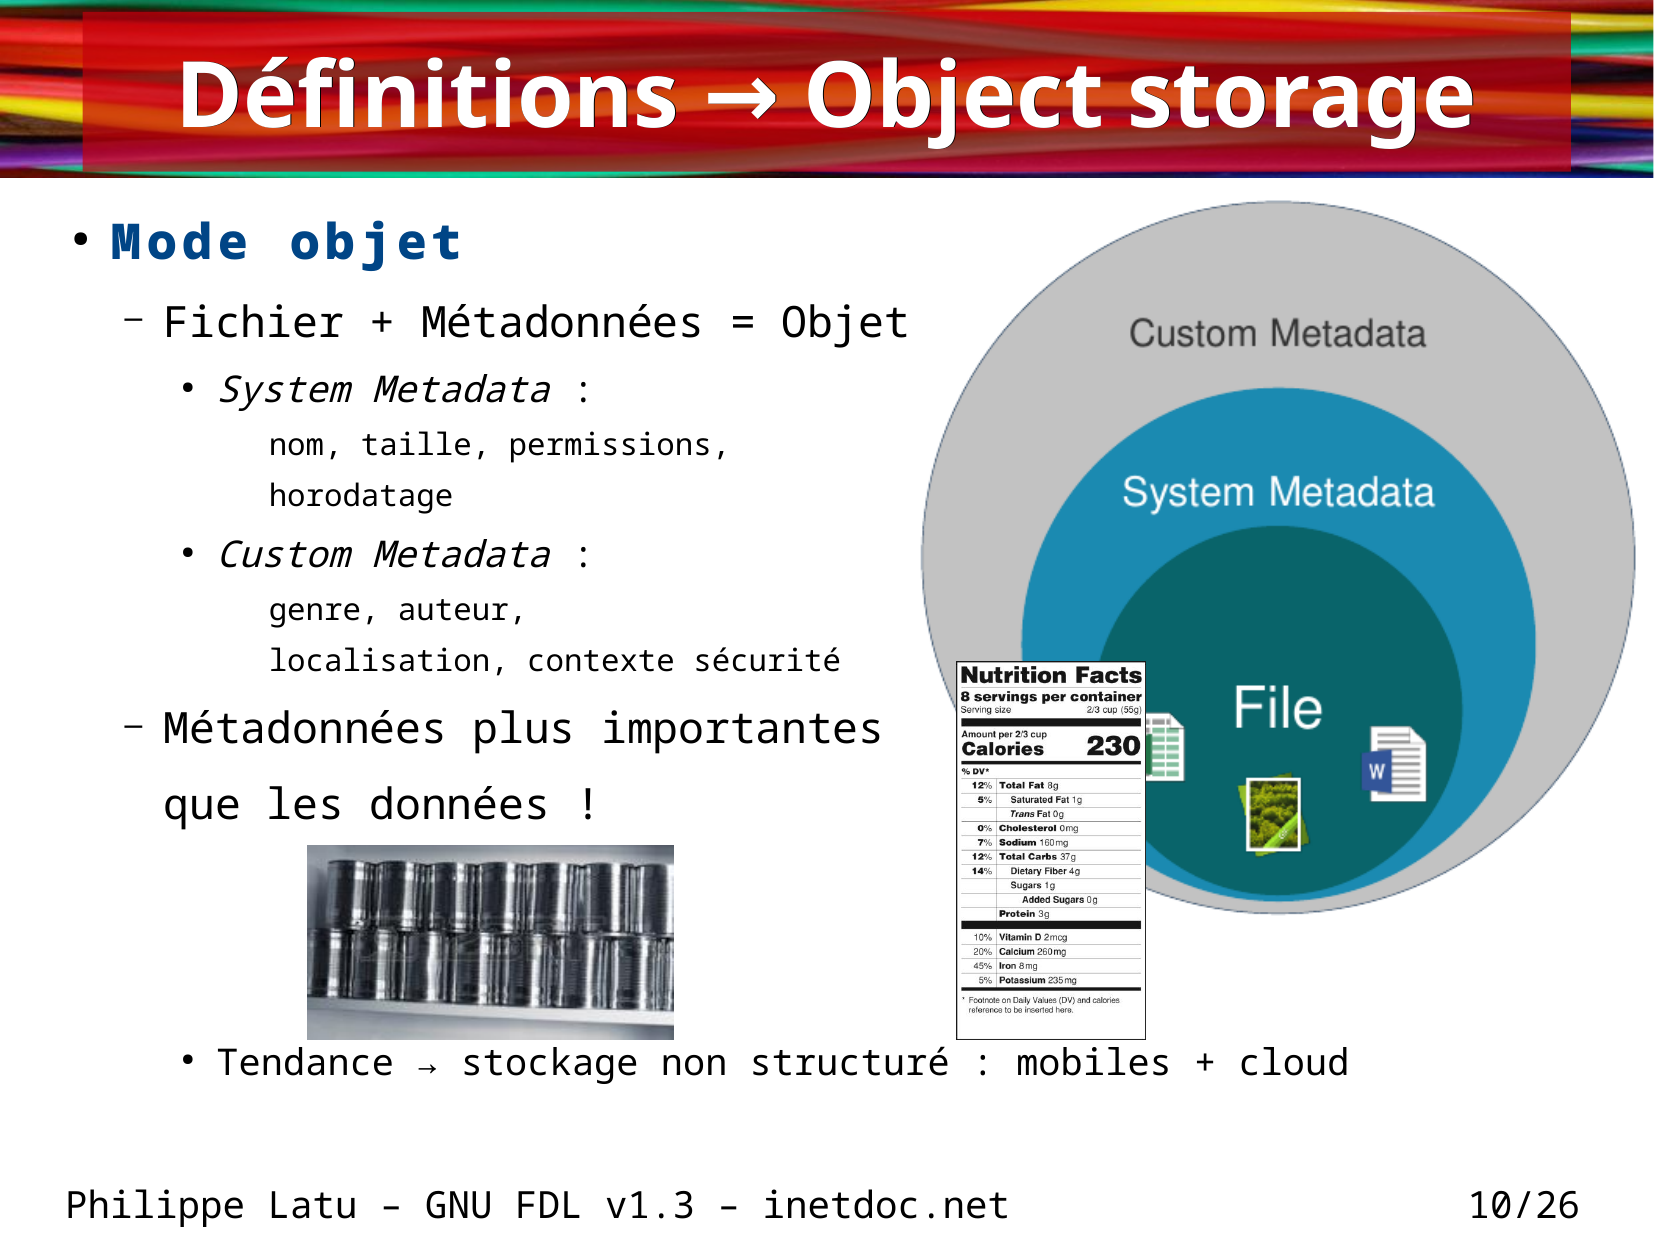

# Définitions → Object storage
Mode objet
Fichier + Métadonnées = Objet
System Metadata :
nom, taille, permissions,
horodatage
Custom Metadata :
genre, auteur,
localisation, contexte sécurité
Métadonnées plus importantes
que les données !
Tendance → stockage non structuré : mobiles + cloud
Philippe Latu – GNU FDL v1.3 – inetdoc.net /26